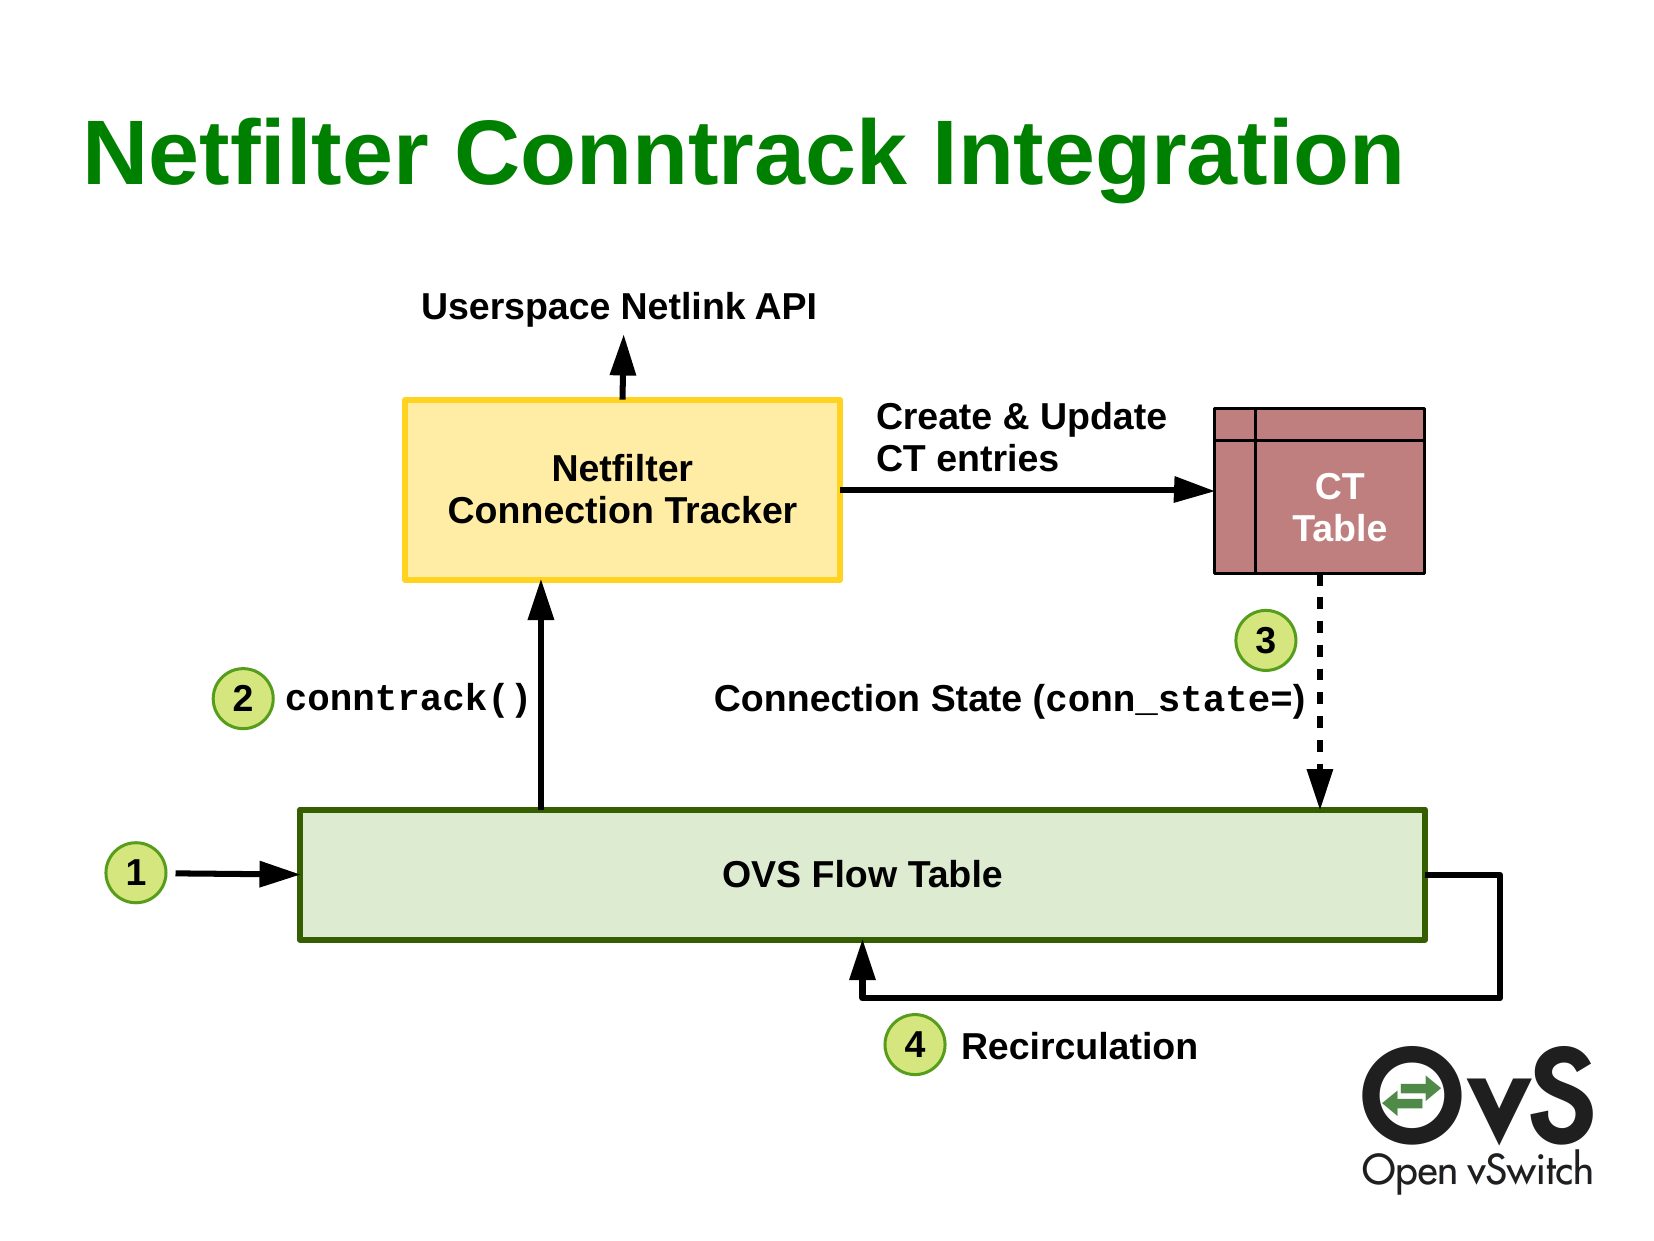

# Netfilter Conntrack Integration
Userspace Netlink API
Create & Update
CT entries
Netfilter
Connection Tracker
CT
Table
3
2
Connection State (conn_state=)
conntrack()
OVS Flow Table
1
4
Recirculation